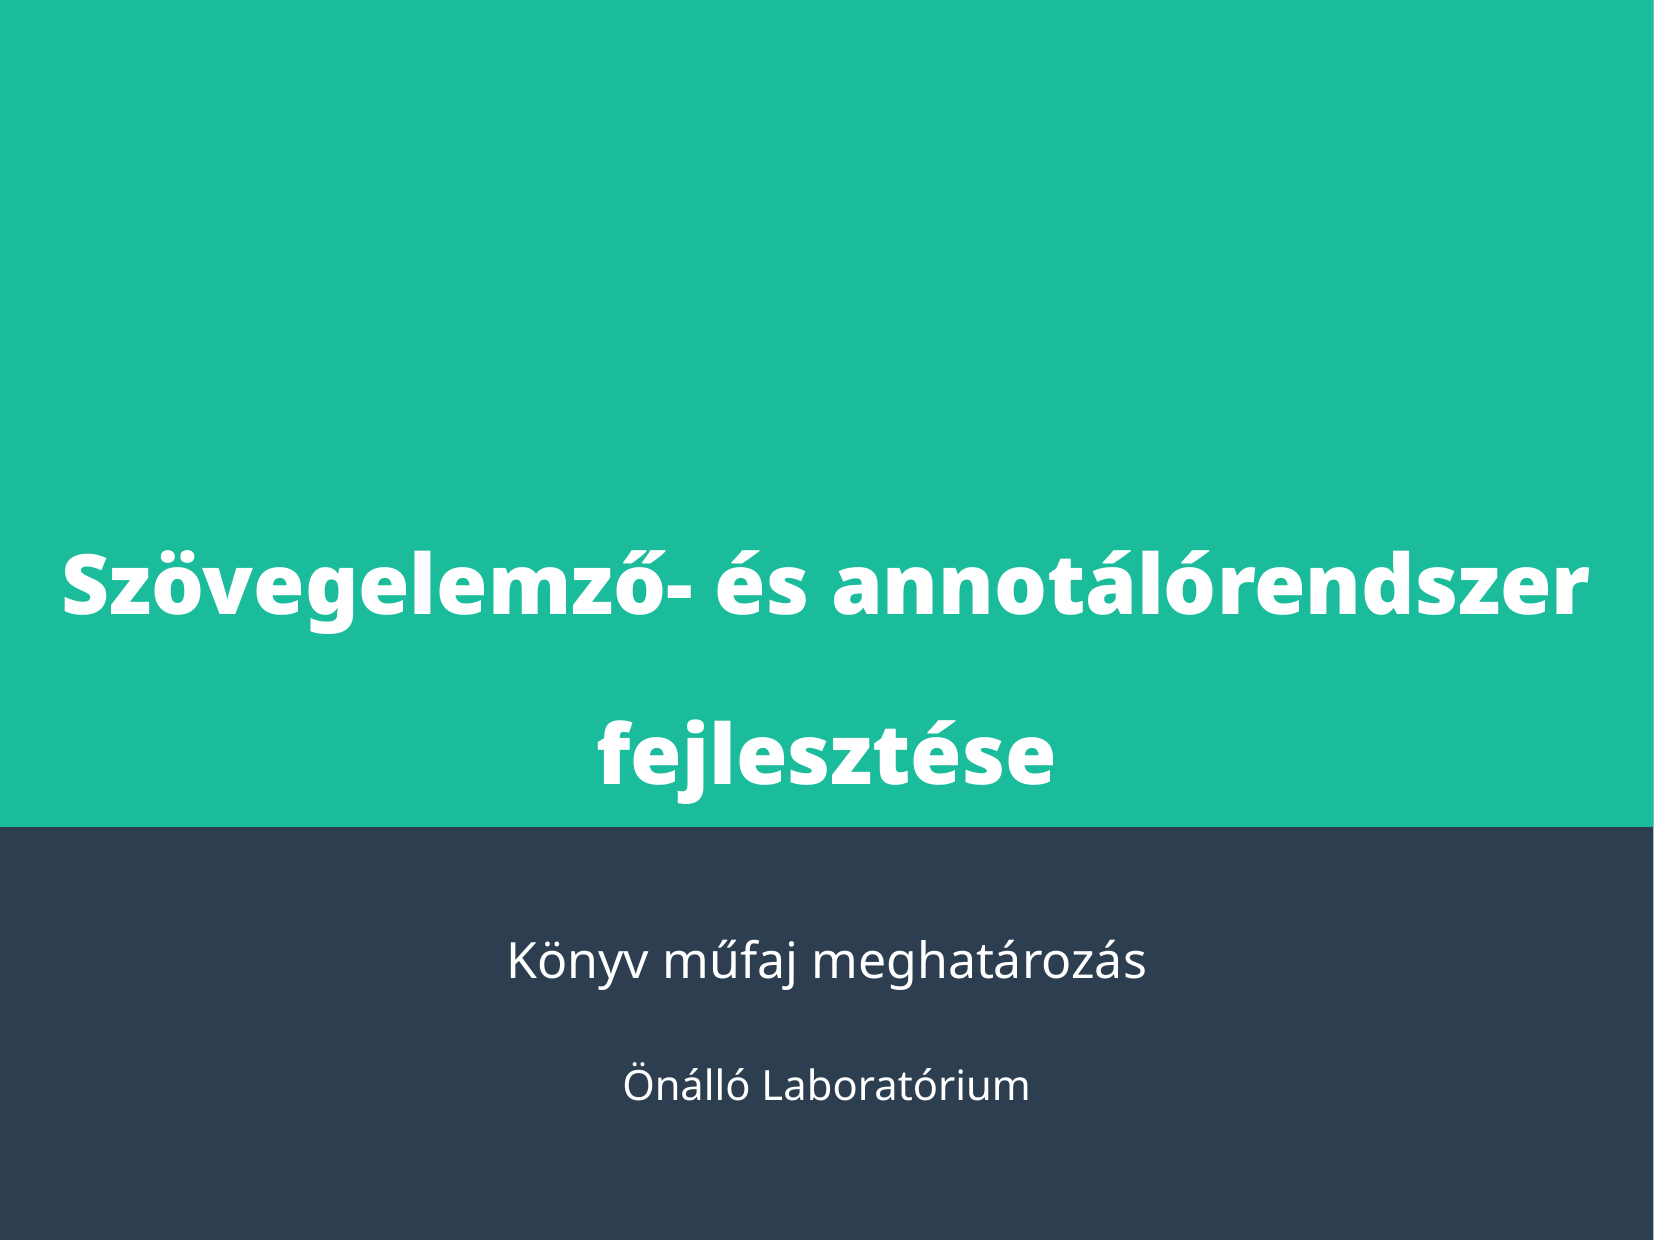

# Szövegelemző- és annotálórendszer fejlesztése
Könyv műfaj meghatározás
Önálló Laboratórium